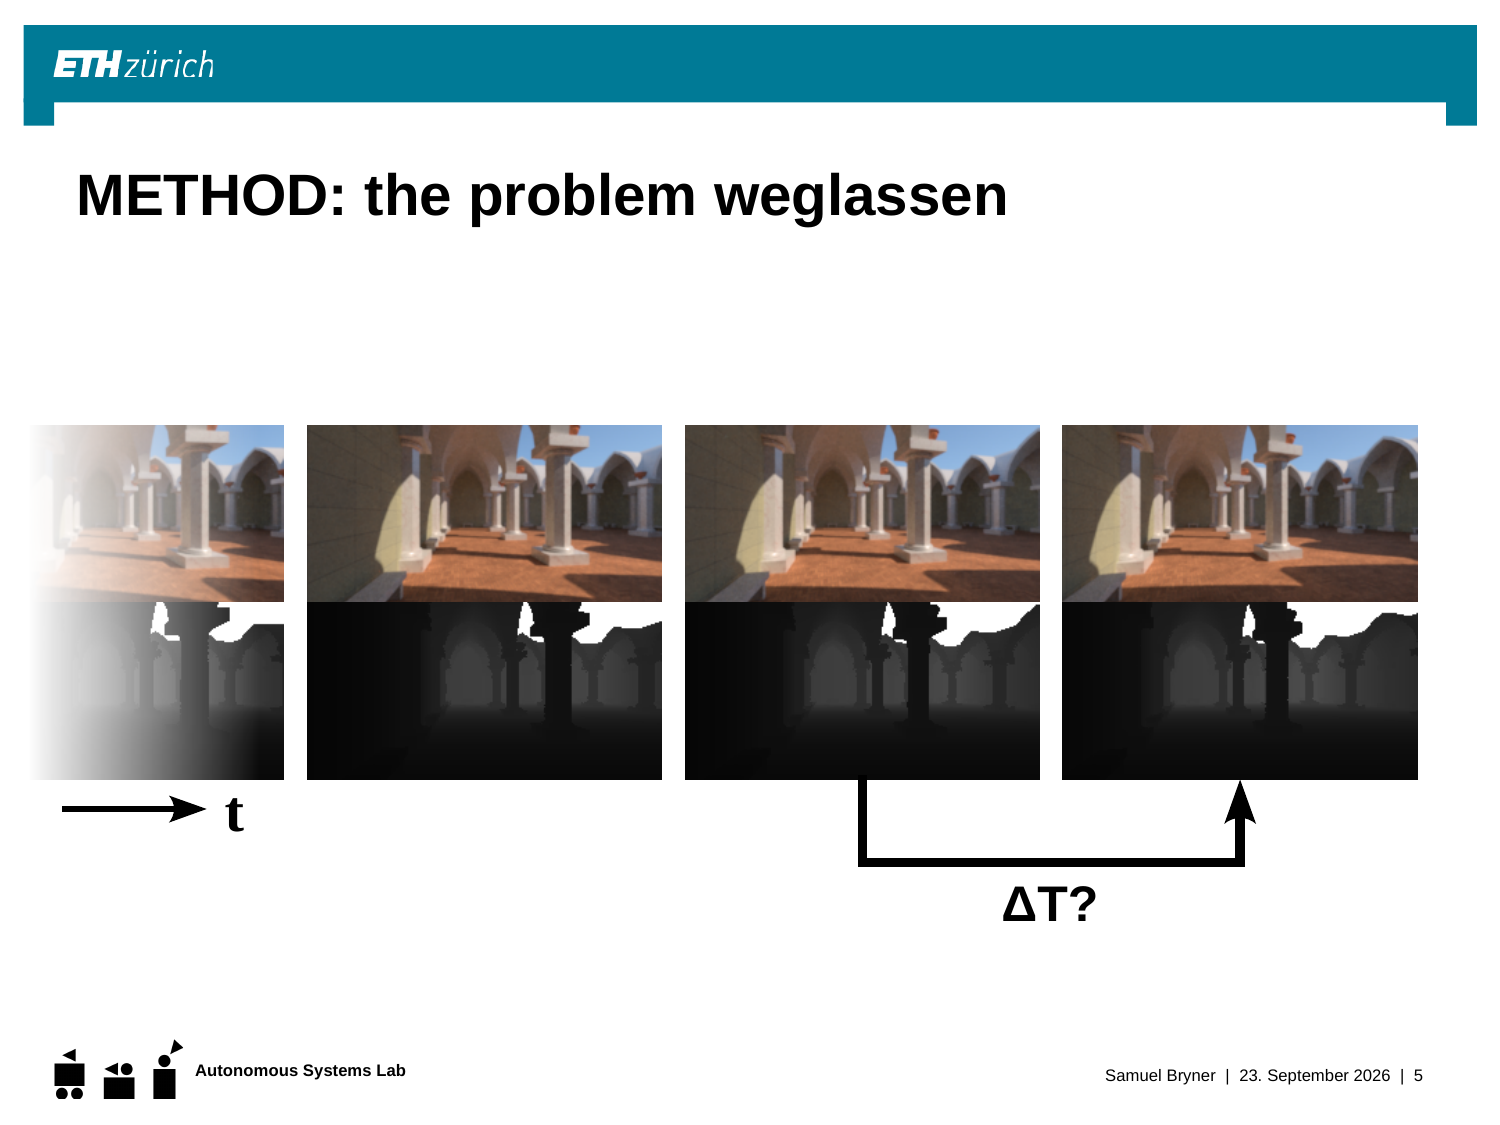

# METHOD: the problem weglassen
t
ΔT?
Samuel Bryner
5